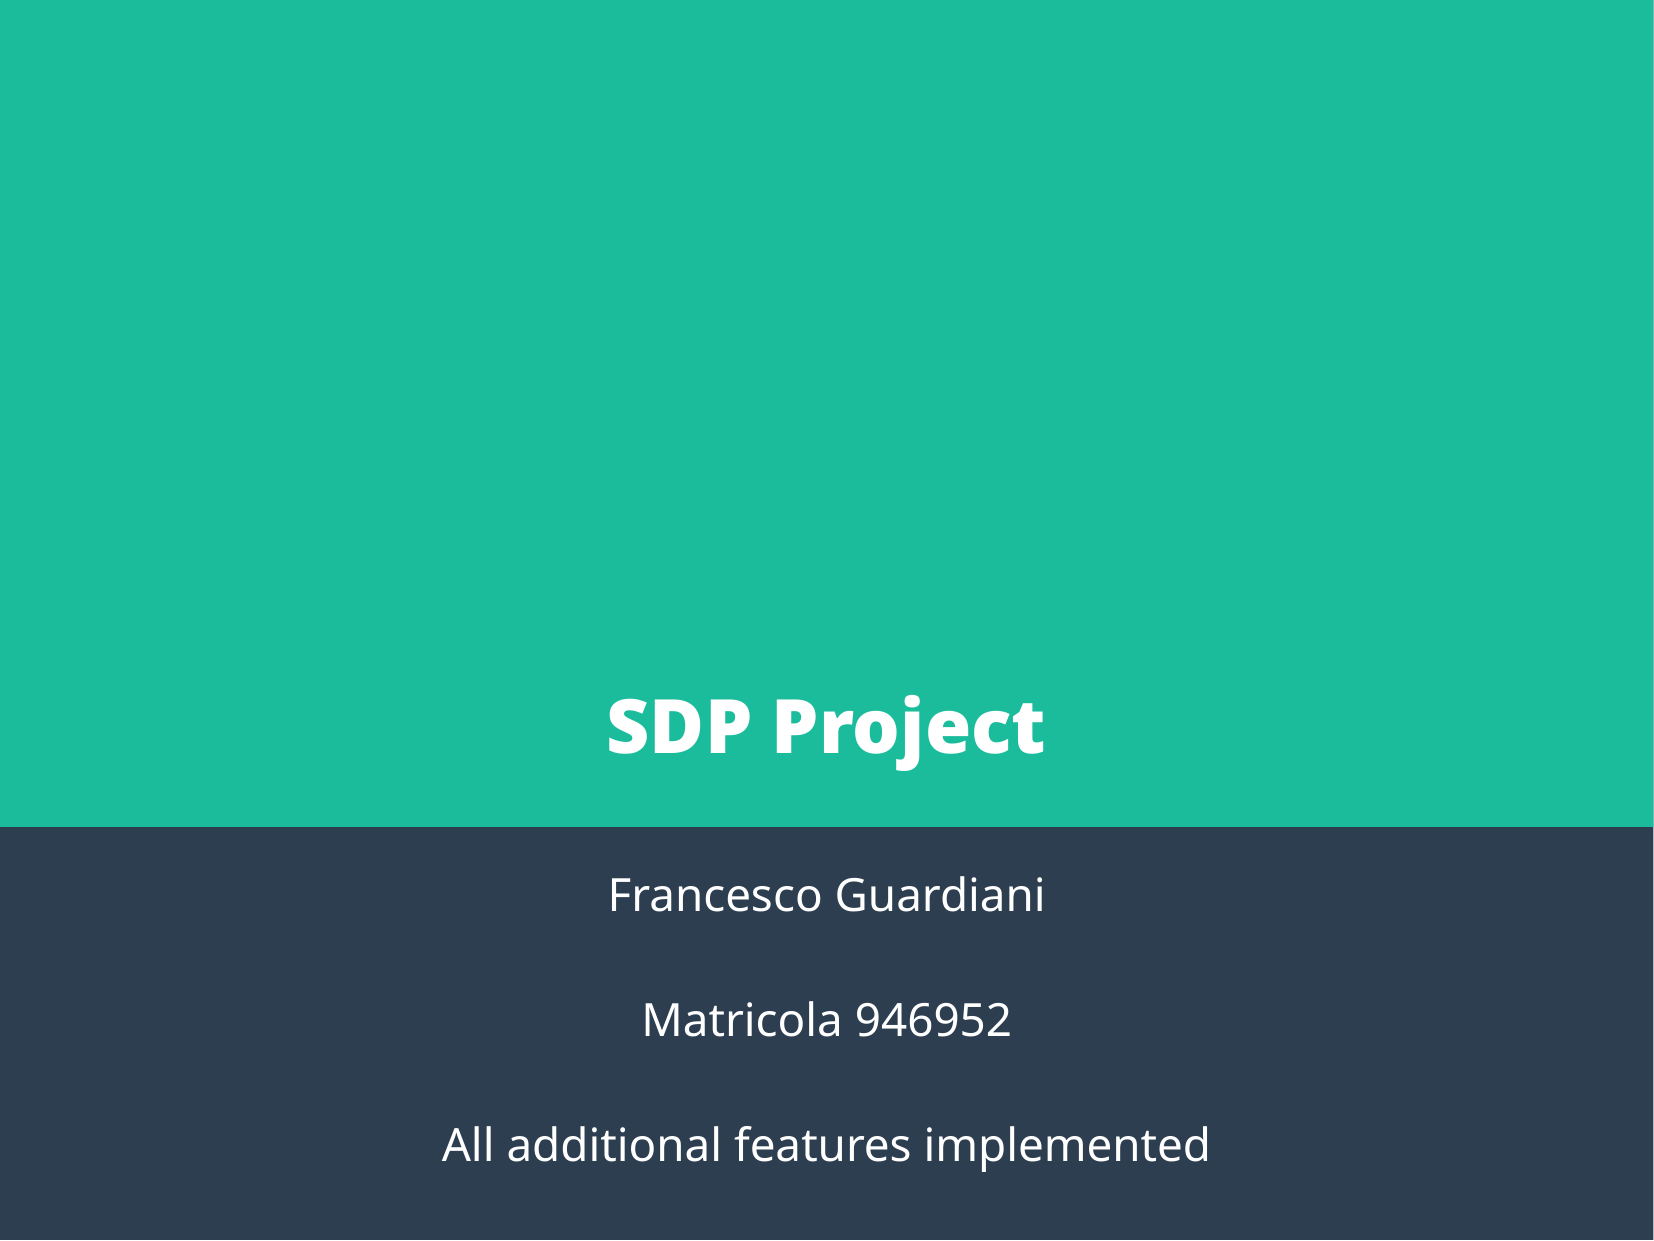

# SDP Project
Francesco Guardiani
Matricola 946952
All additional features implemented